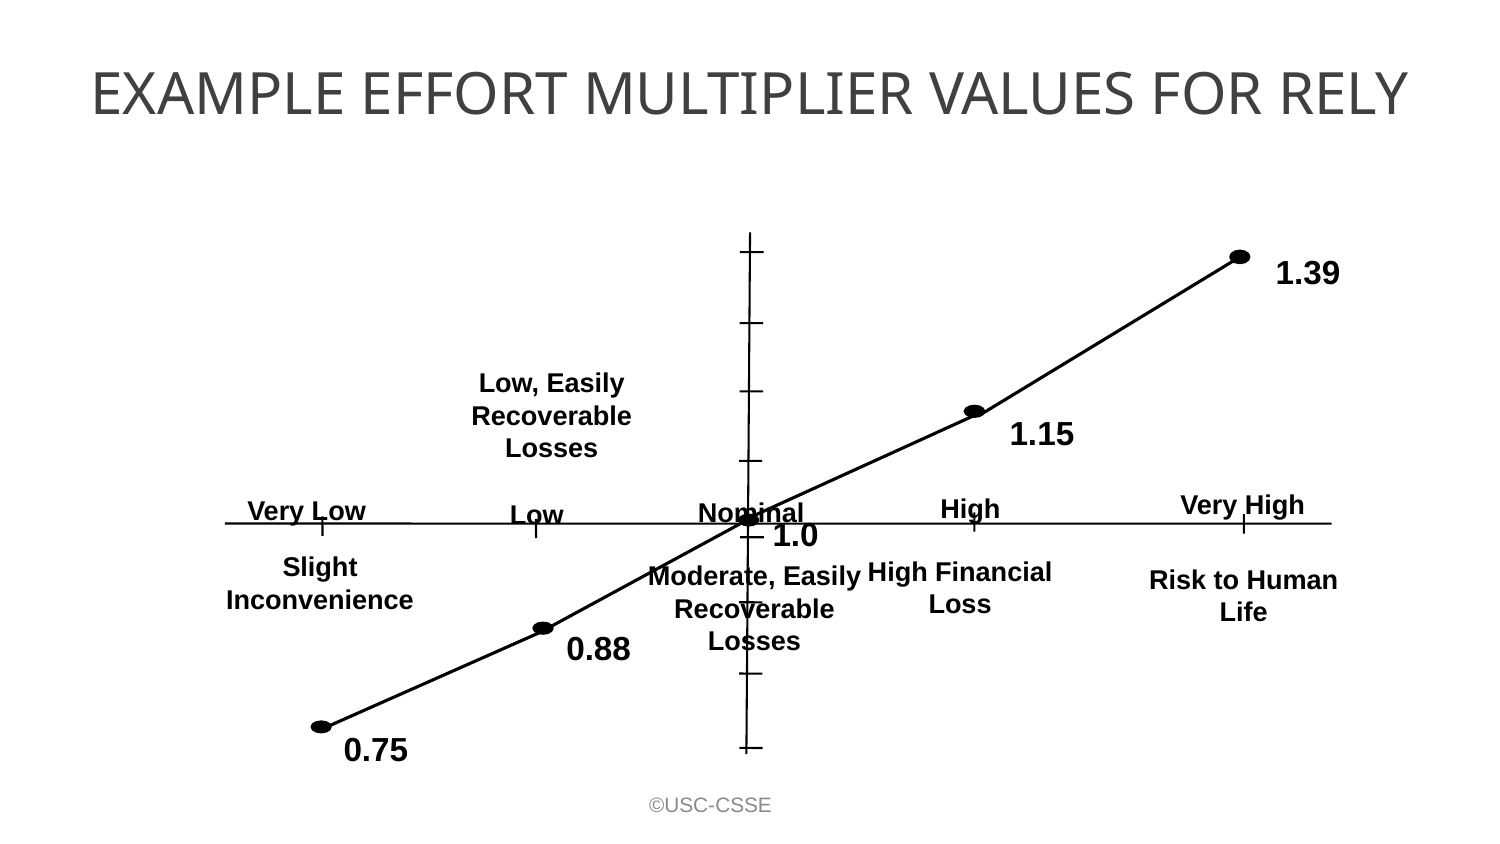

# Example Effort Multiplier Values for RELY
1.39
Low, Easily Recoverable Losses
1.15
Very High
High
Very Low
Nominal
Low
1.0
Slight Inconvenience
High Financial Loss
Moderate, Easily Recoverable Losses
Risk to Human Life
0.88
0.75
©USC-CSSE